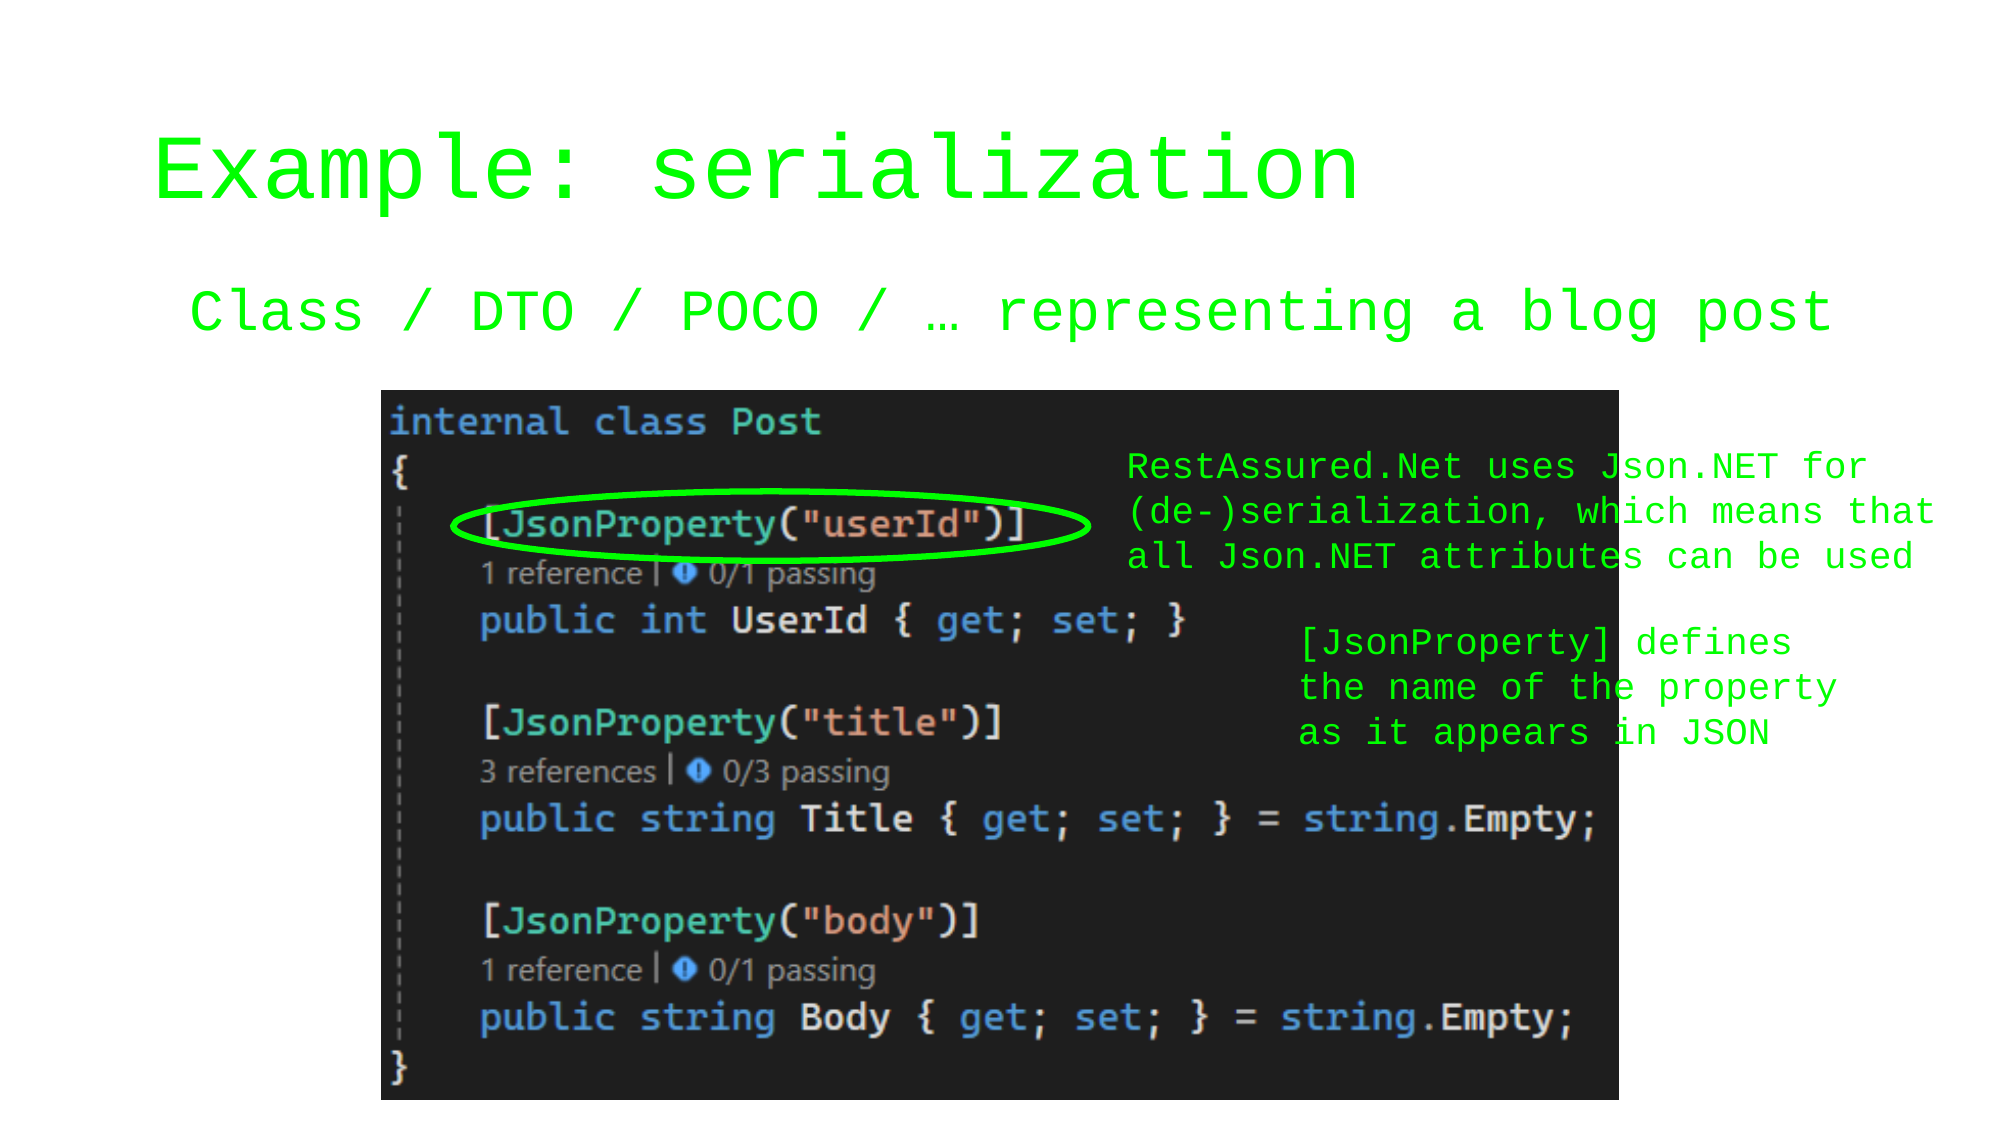

# Example: serialization
Class / DTO / POCO / … representing a blog post
RestAssured.Net uses Json.NET for (de-)serialization, which means that all Json.NET attributes can be used
[JsonProperty] defines the name of the property as it appears in JSON